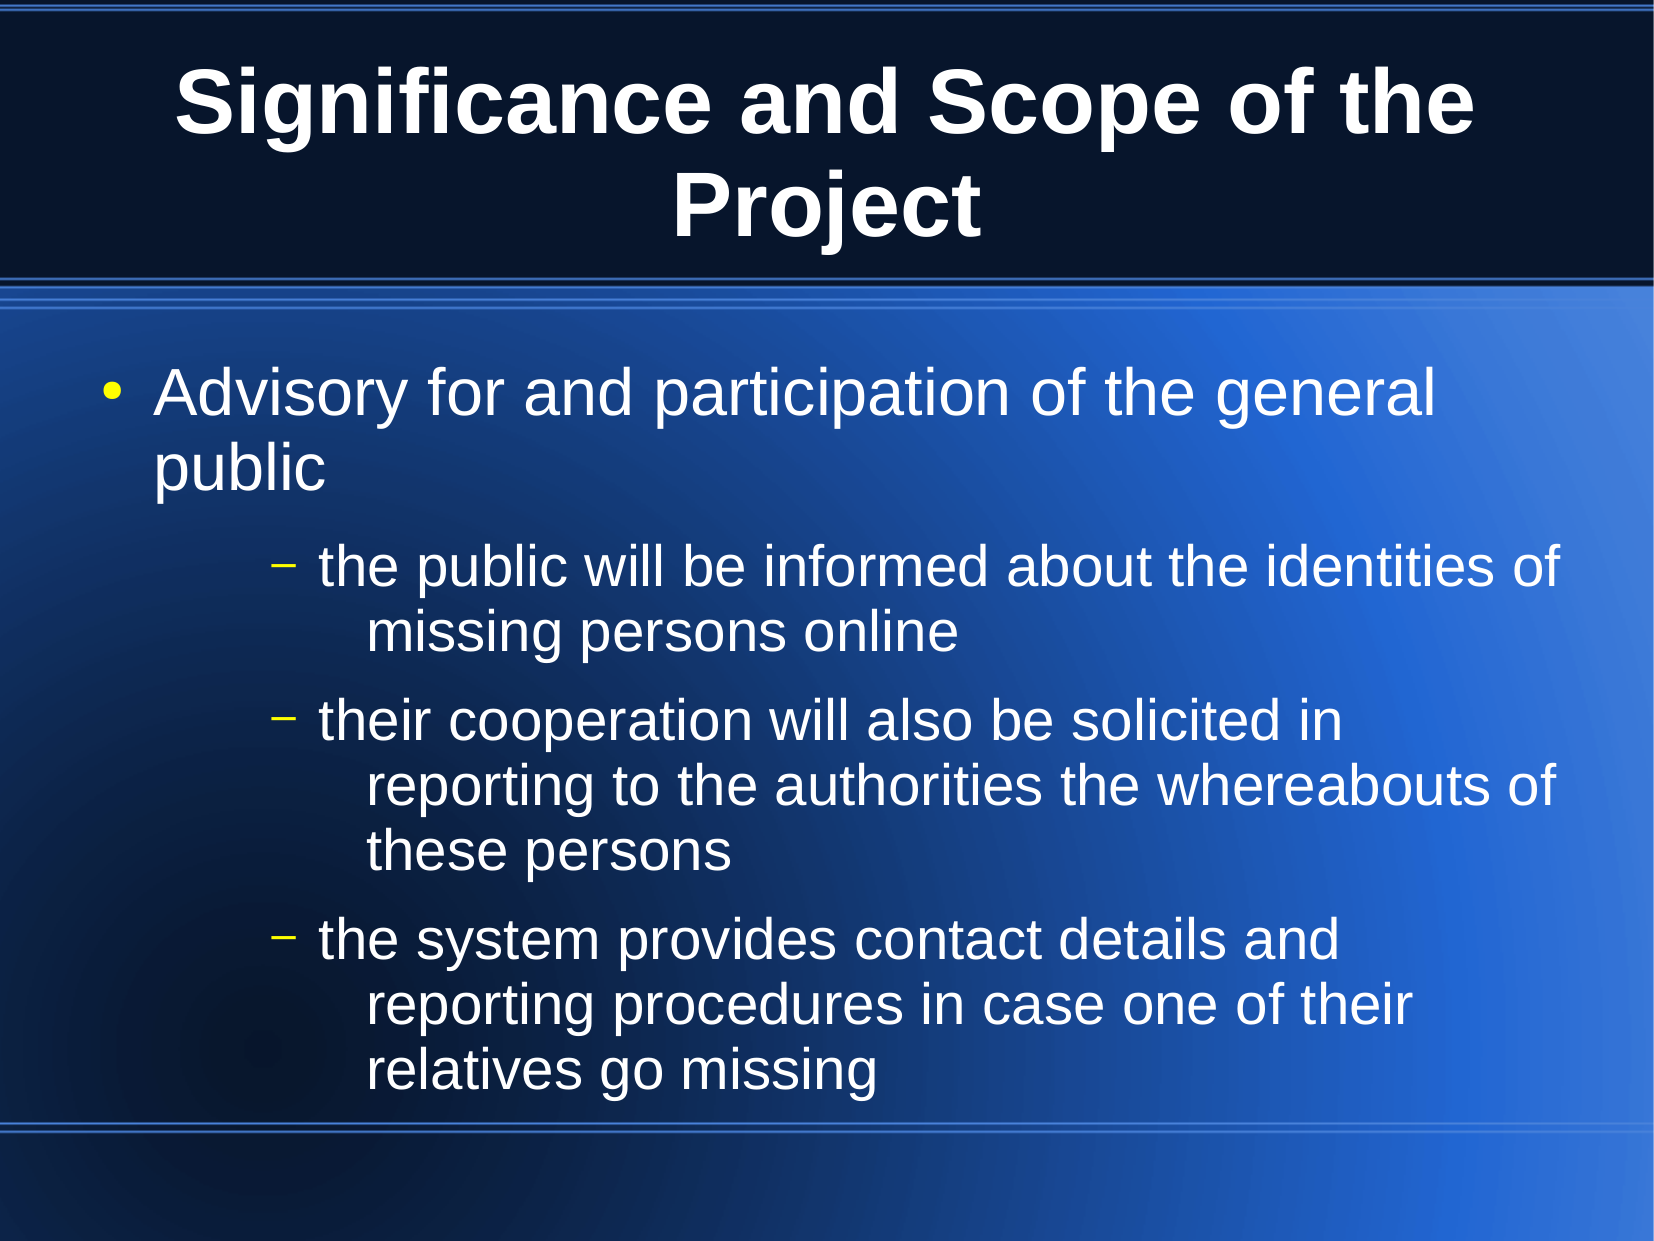

# Significance and Scope of the Project
Advisory for and participation of the general public
the public will be informed about the identities of missing persons online
their cooperation will also be solicited in reporting to the authorities the whereabouts of these persons
the system provides contact details and reporting procedures in case one of their relatives go missing